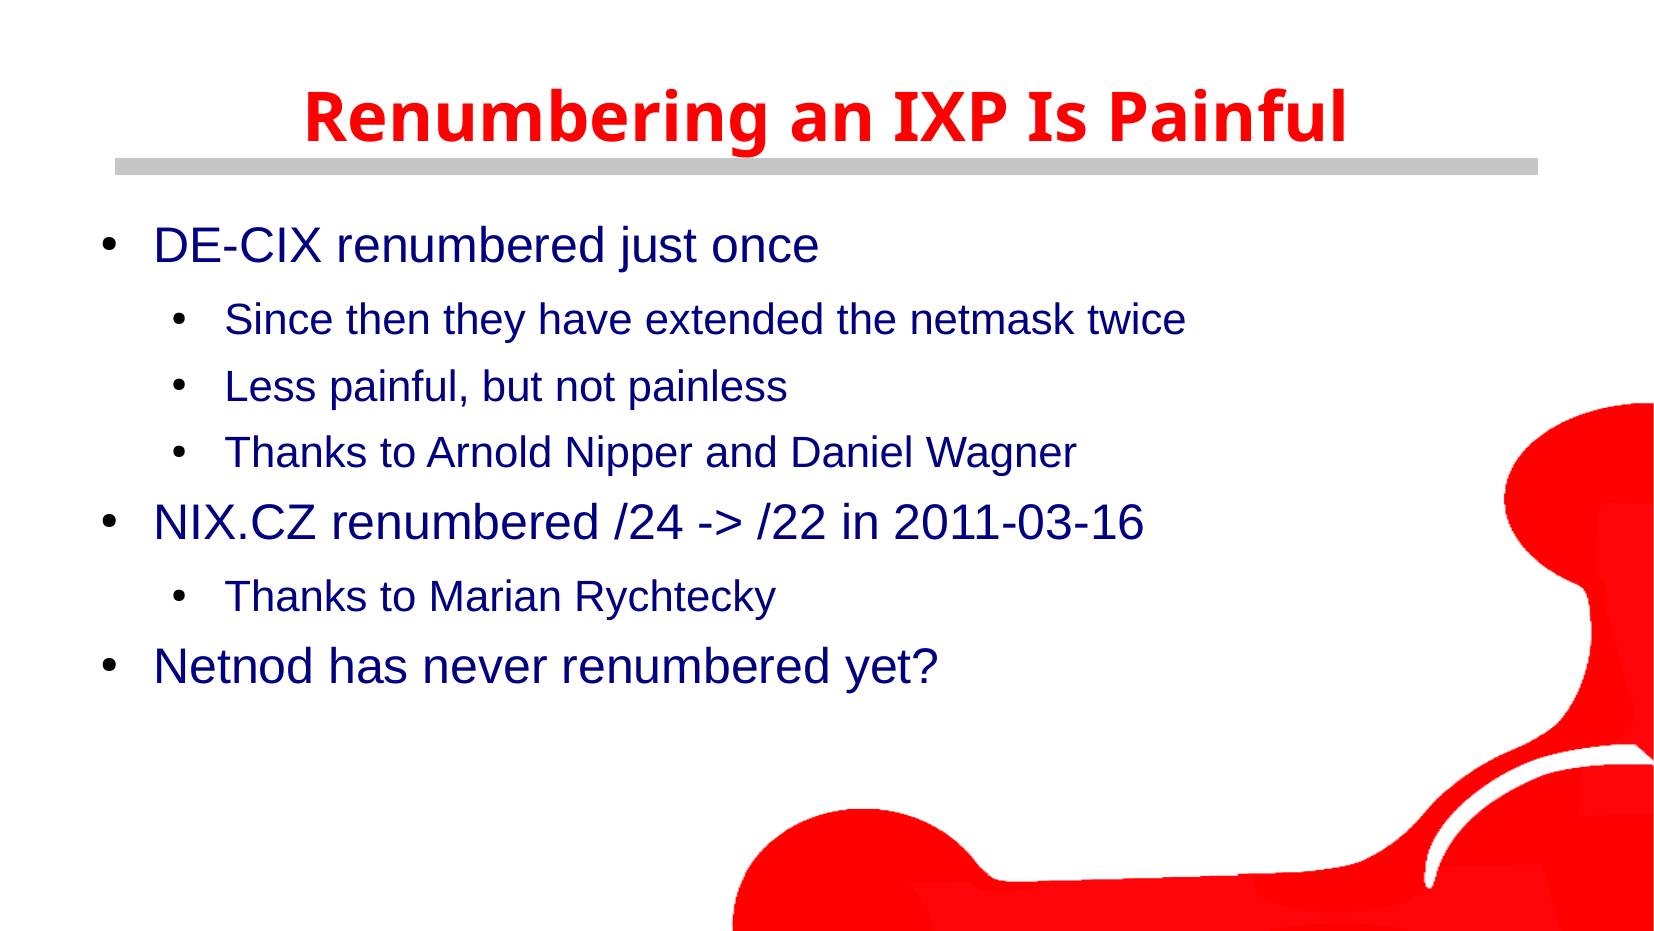

# Renumbering an IXP Is Painful
DE-CIX renumbered just once
Since then they have extended the netmask twice
Less painful, but not painless
Thanks to Arnold Nipper and Daniel Wagner
NIX.CZ renumbered /24 -> /22 in 2011-03-16
Thanks to Marian Rychtecky
Netnod has never renumbered yet?